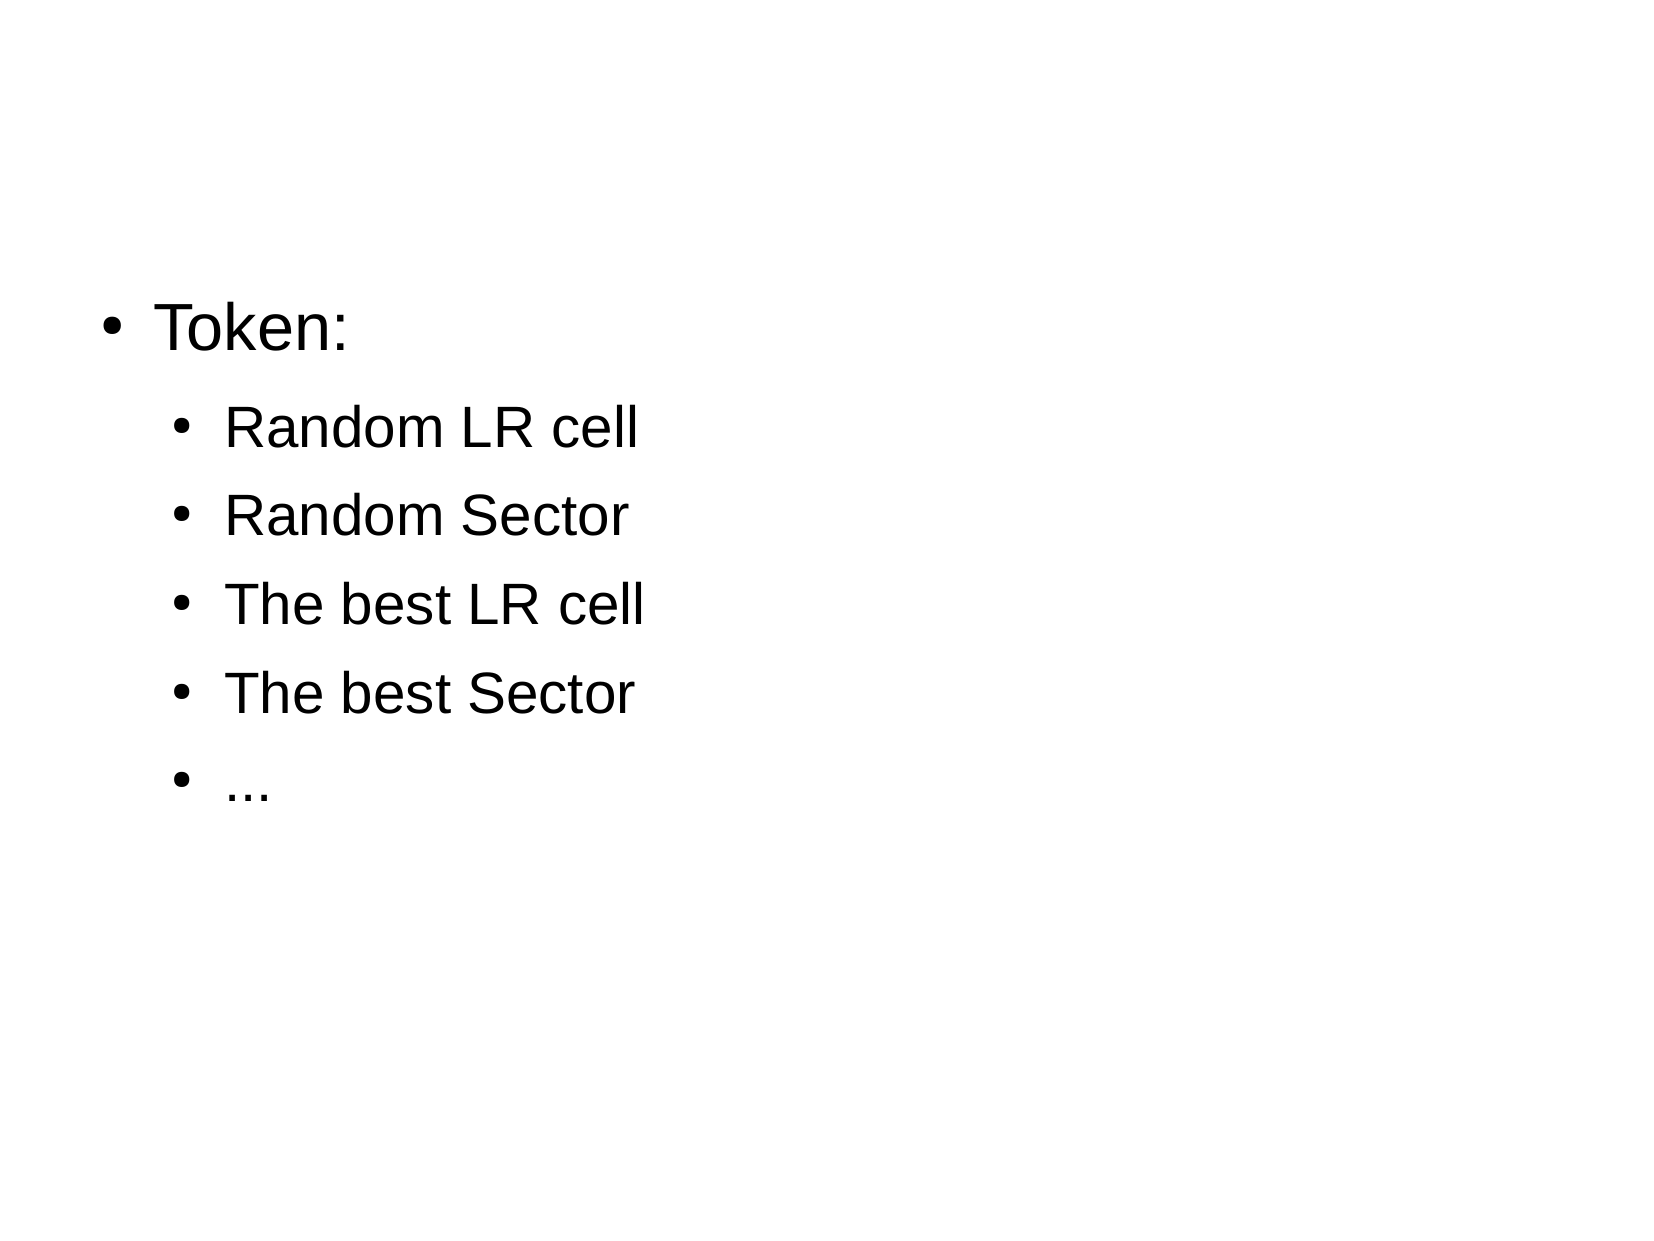

#
Token:
Random LR cell
Random Sector
The best LR cell
The best Sector
...